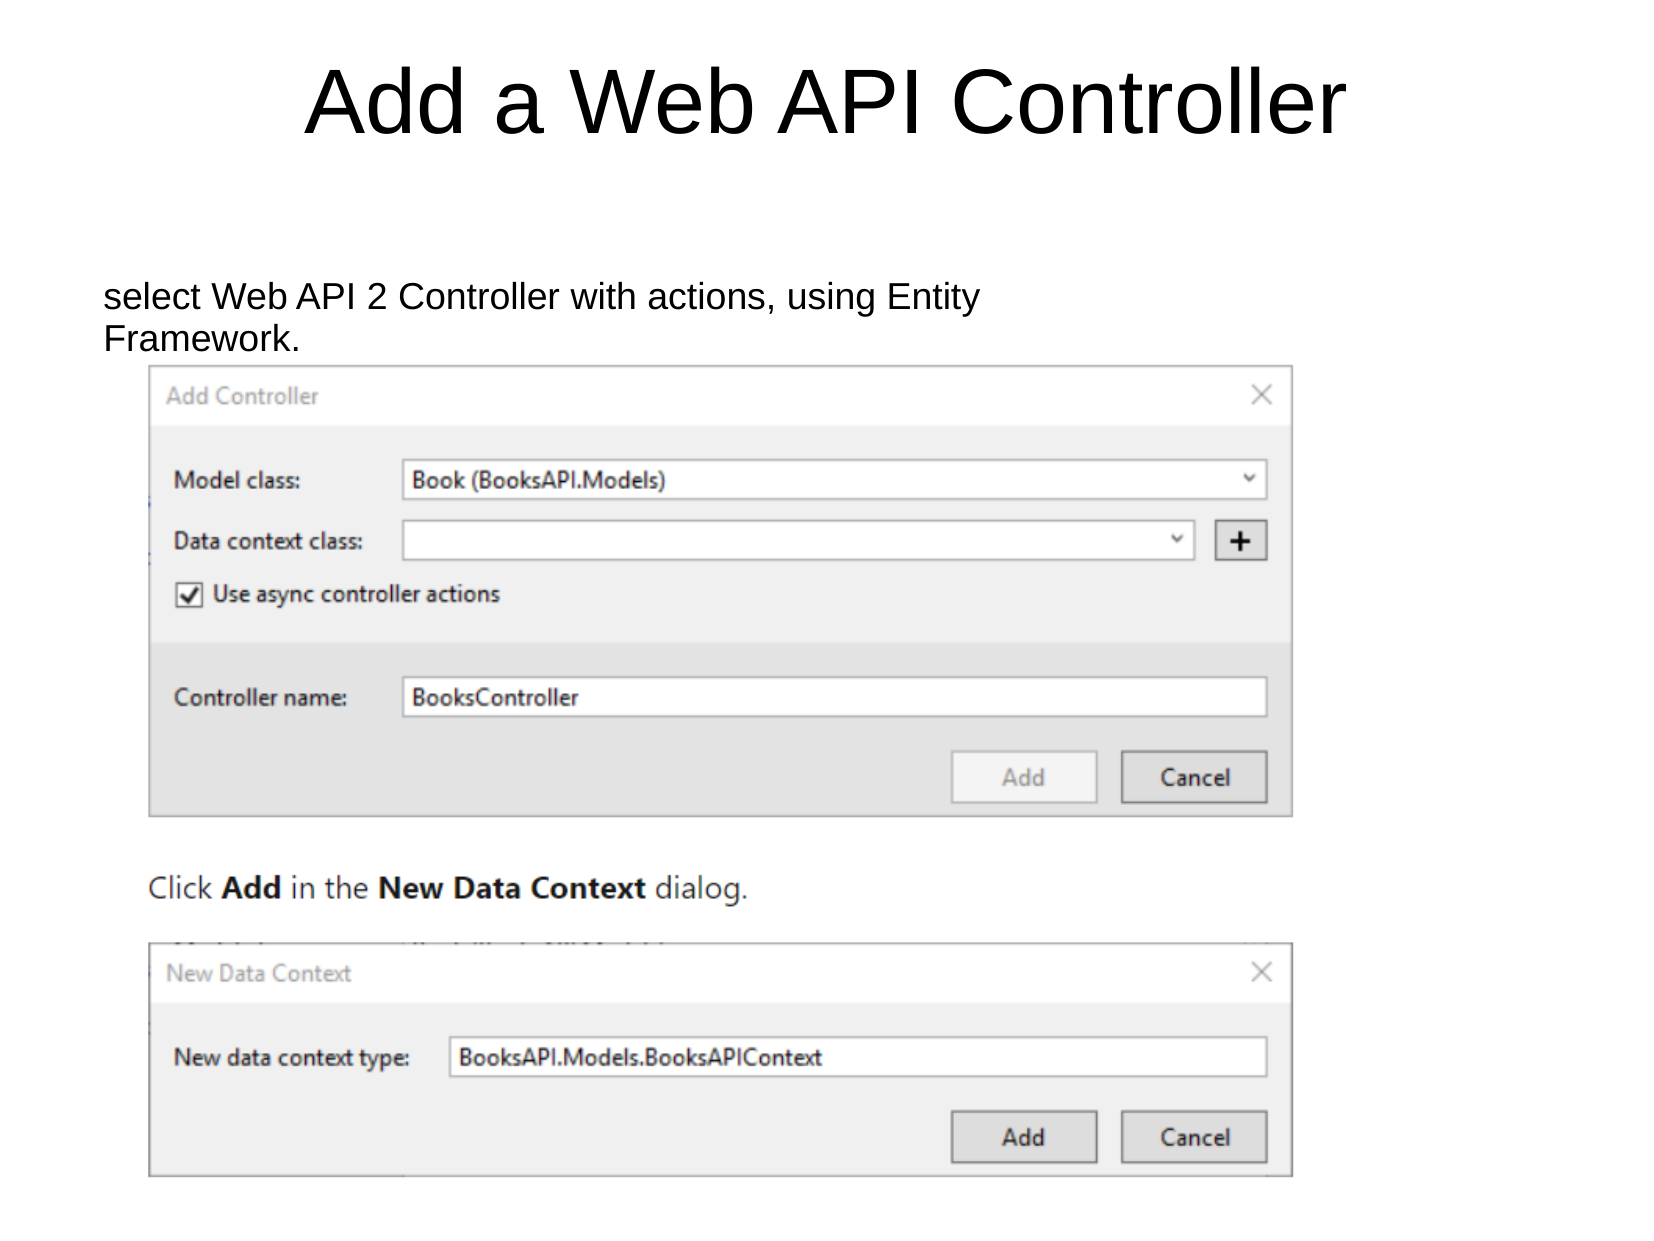

# Add a Web API Controller
select Web API 2 Controller with actions, using Entity Framework.